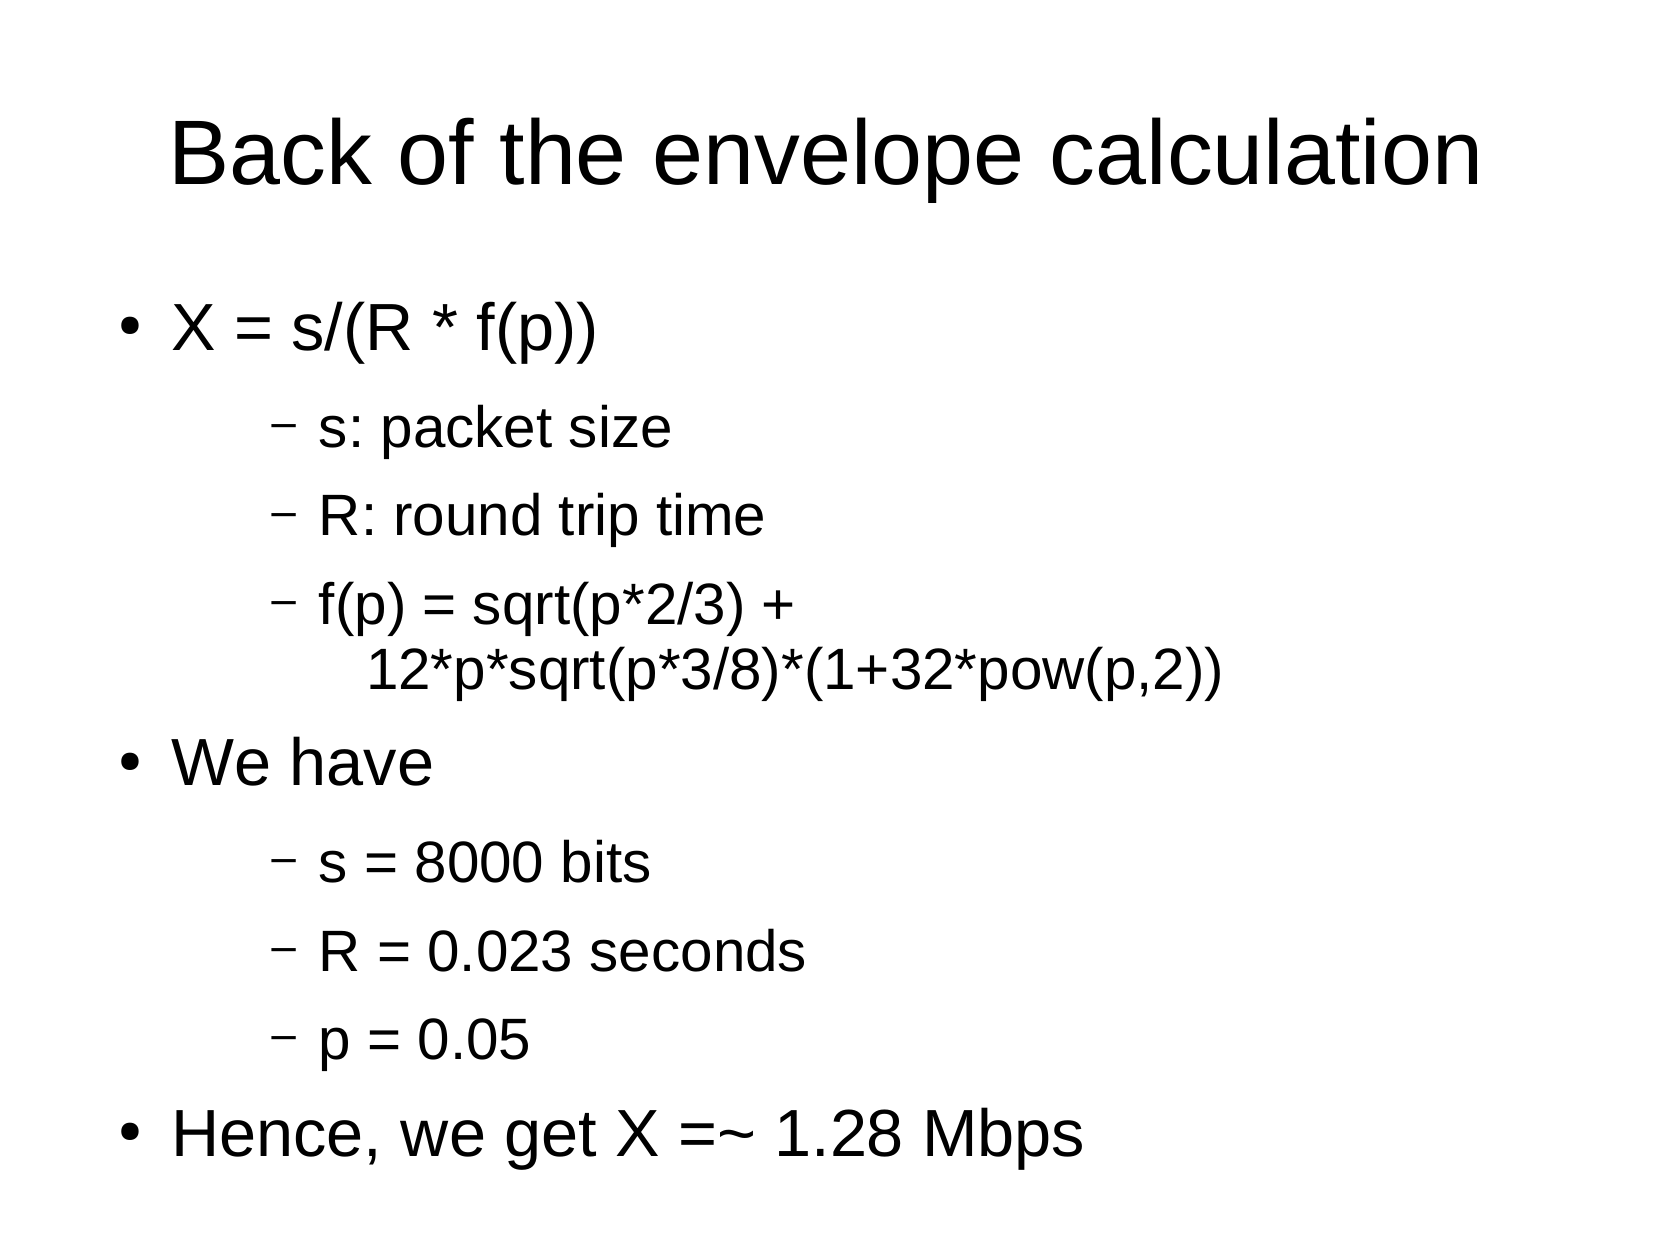

# Back of the envelope calculation
X = s/(R * f(p))
s: packet size
R: round trip time
f(p) = sqrt(p*2/3) + 12*p*sqrt(p*3/8)*(1+32*pow(p,2))
We have
s = 8000 bits
R = 0.023 seconds
p = 0.05
Hence, we get X =~ 1.28 Mbps